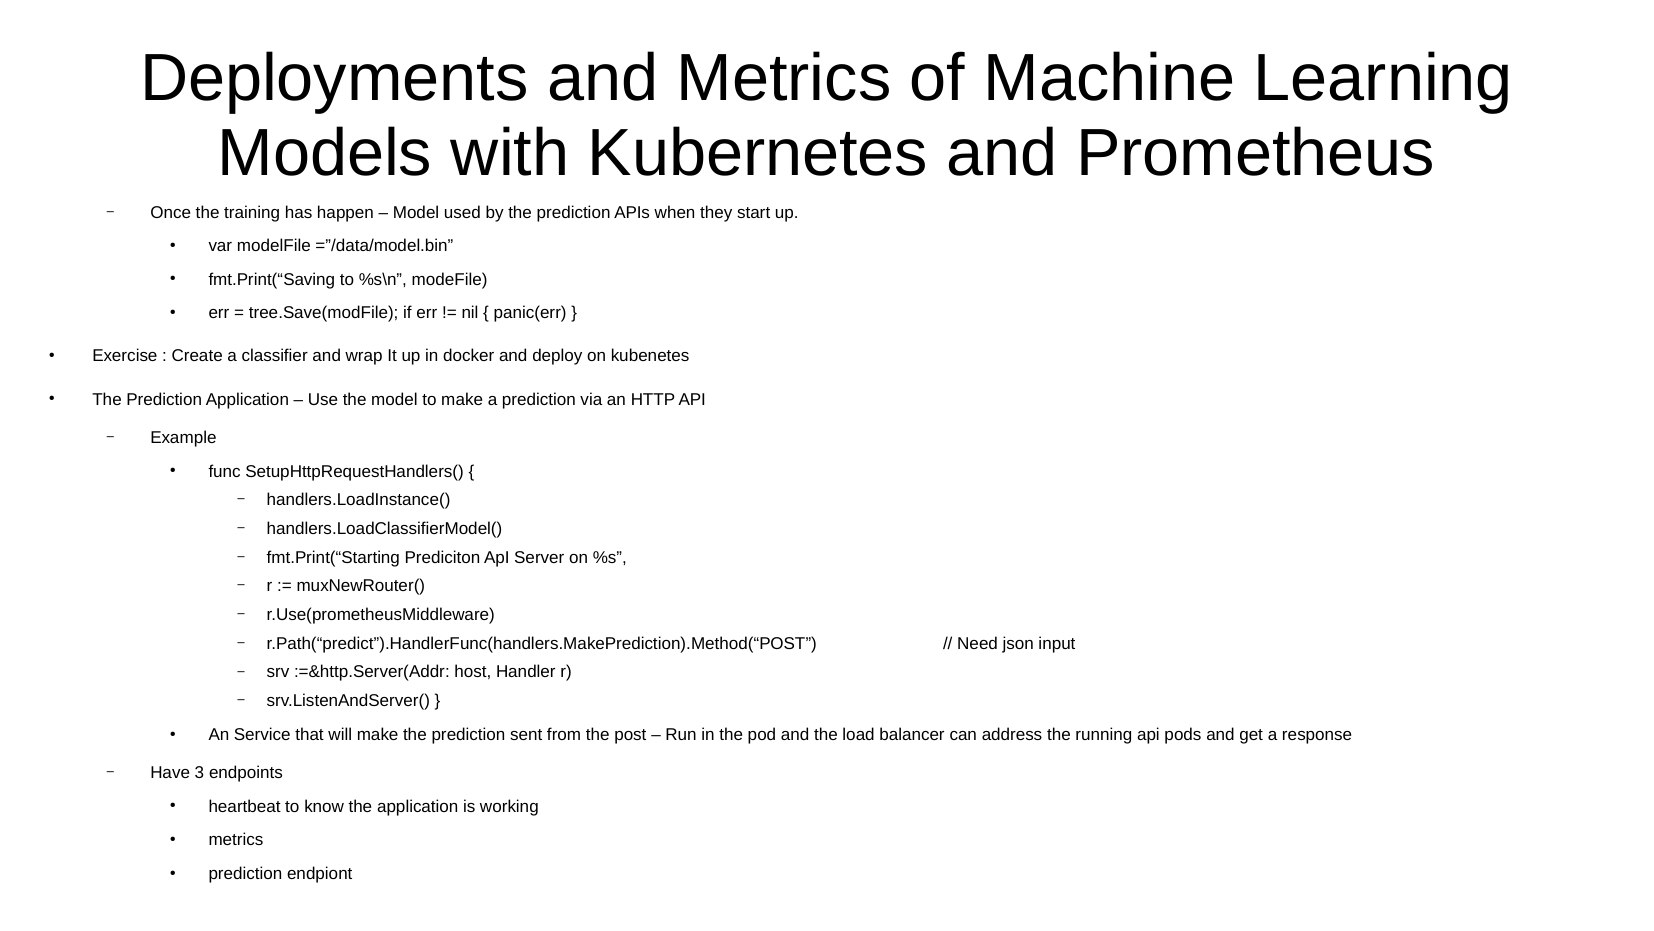

# Deployments and Metrics of Machine Learning Models with Kubernetes and Prometheus
Once the training has happen – Model used by the prediction APIs when they start up.
var modelFile =”/data/model.bin”
fmt.Print(“Saving to %s\n”, modeFile)
err = tree.Save(modFile); if err != nil { panic(err) }
Exercise : Create a classifier and wrap It up in docker and deploy on kubenetes
The Prediction Application – Use the model to make a prediction via an HTTP API
Example
func SetupHttpRequestHandlers() {
handlers.LoadInstance()
handlers.LoadClassifierModel()
fmt.Print(“Starting Prediciton ApI Server on %s”,
r := muxNewRouter()
r.Use(prometheusMiddleware)
r.Path(“predict”).HandlerFunc(handlers.MakePrediction).Method(“POST”) 			// Need json input
srv :=&http.Server(Addr: host, Handler r)
srv.ListenAndServer() }
An Service that will make the prediction sent from the post – Run in the pod and the load balancer can address the running api pods and get a response
Have 3 endpoints
heartbeat to know the application is working
metrics
prediction endpiont